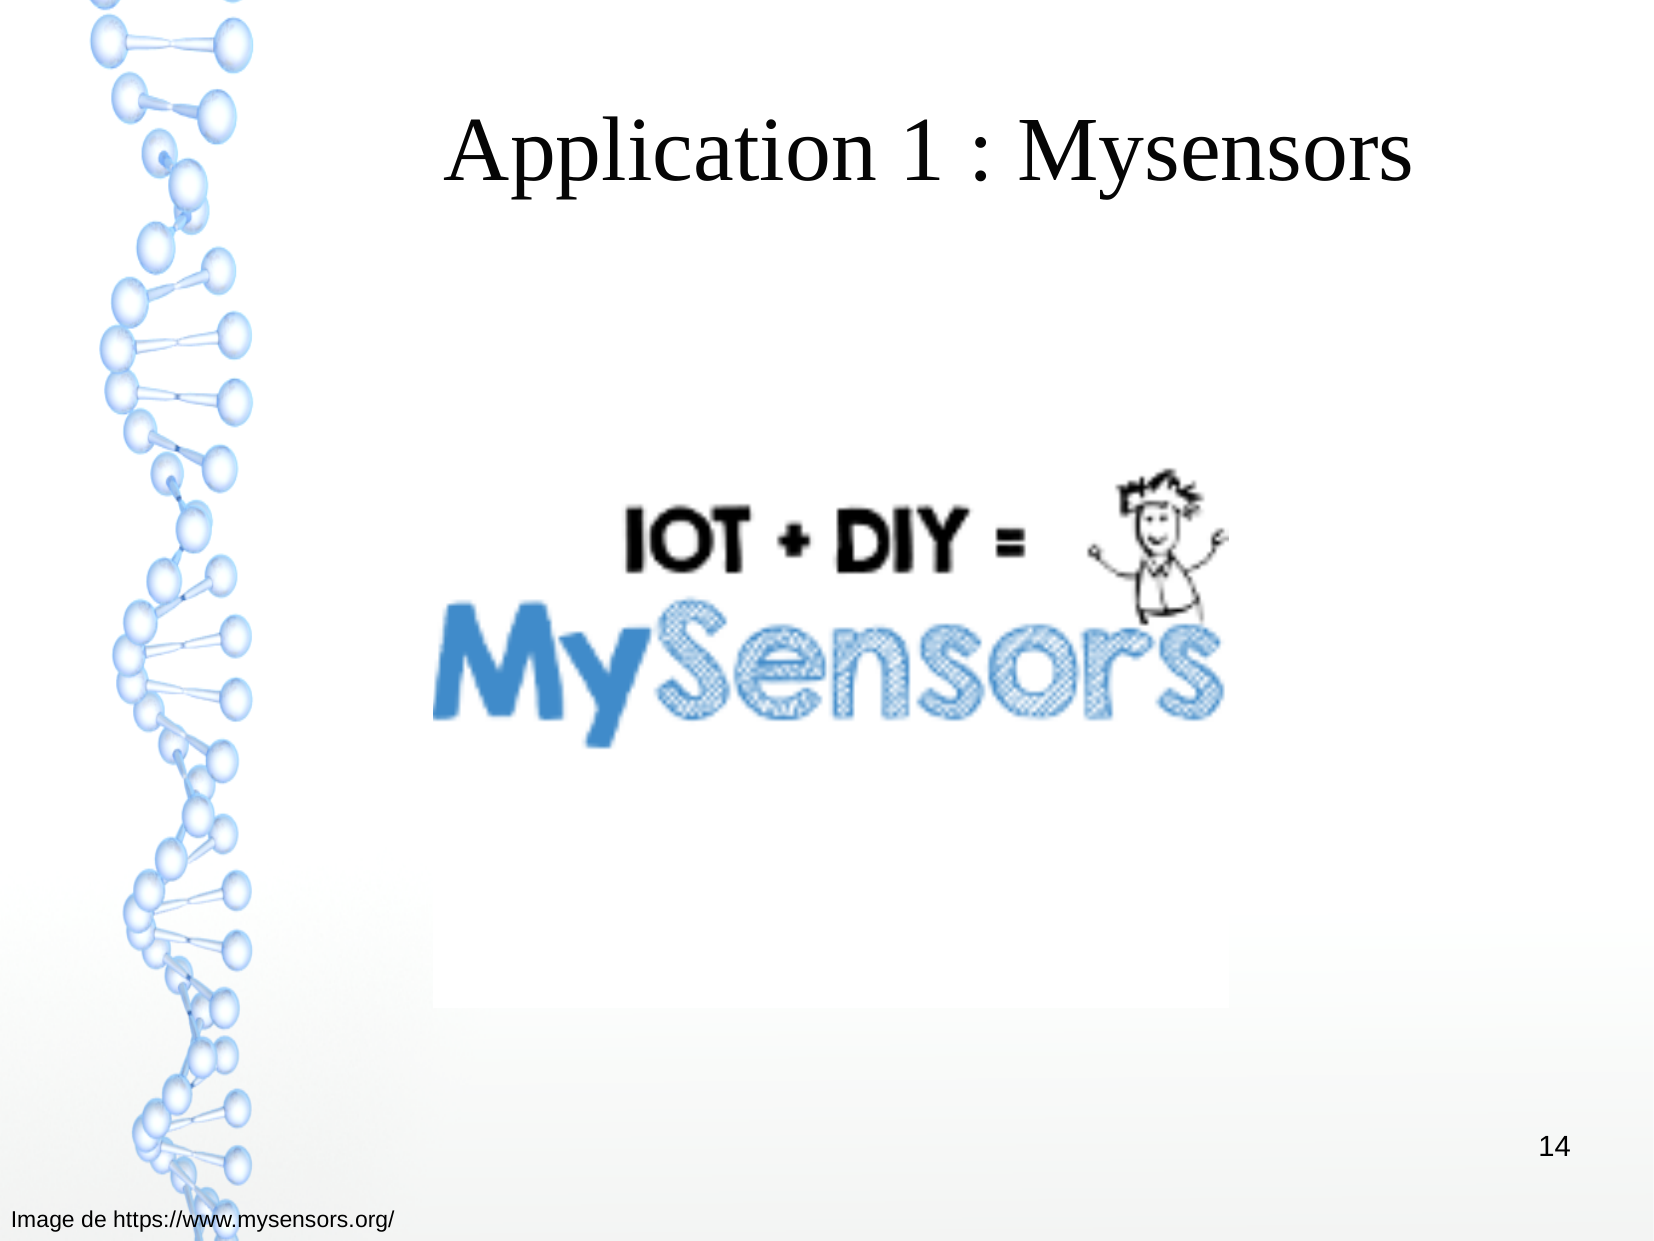

# Application 1 : Mysensors
14
Image de https://www.mysensors.org/